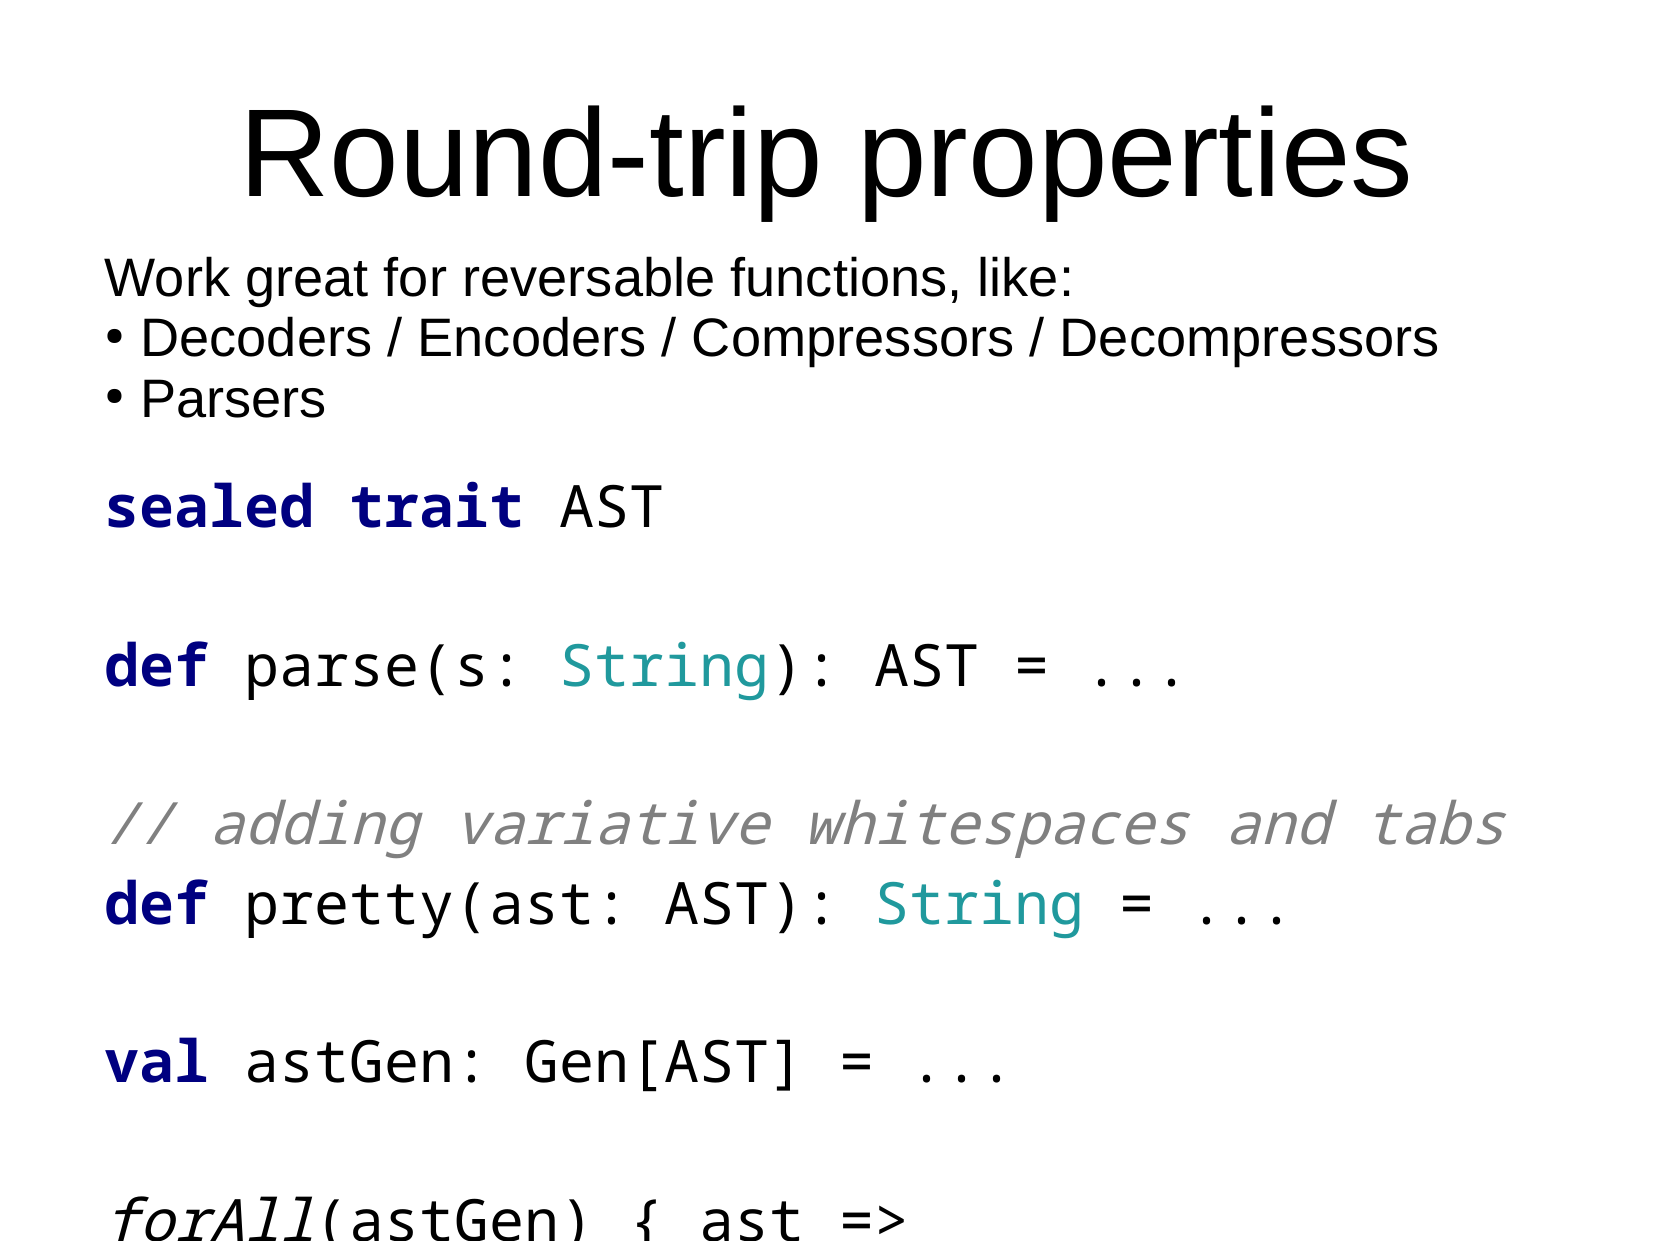

# Round-trip properties
Work great for reversable functions, like:
Decoders / Encoders / Compressors / Decompressors
Parsers
sealed trait AST
def parse(s: String): AST = ...
// adding variative whitespaces and tabs
def pretty(ast: AST): String = ...
val astGen: Gen[AST] = ...
forAll(astGen) { ast =>
 parse(pretty(ast)) == ast
}